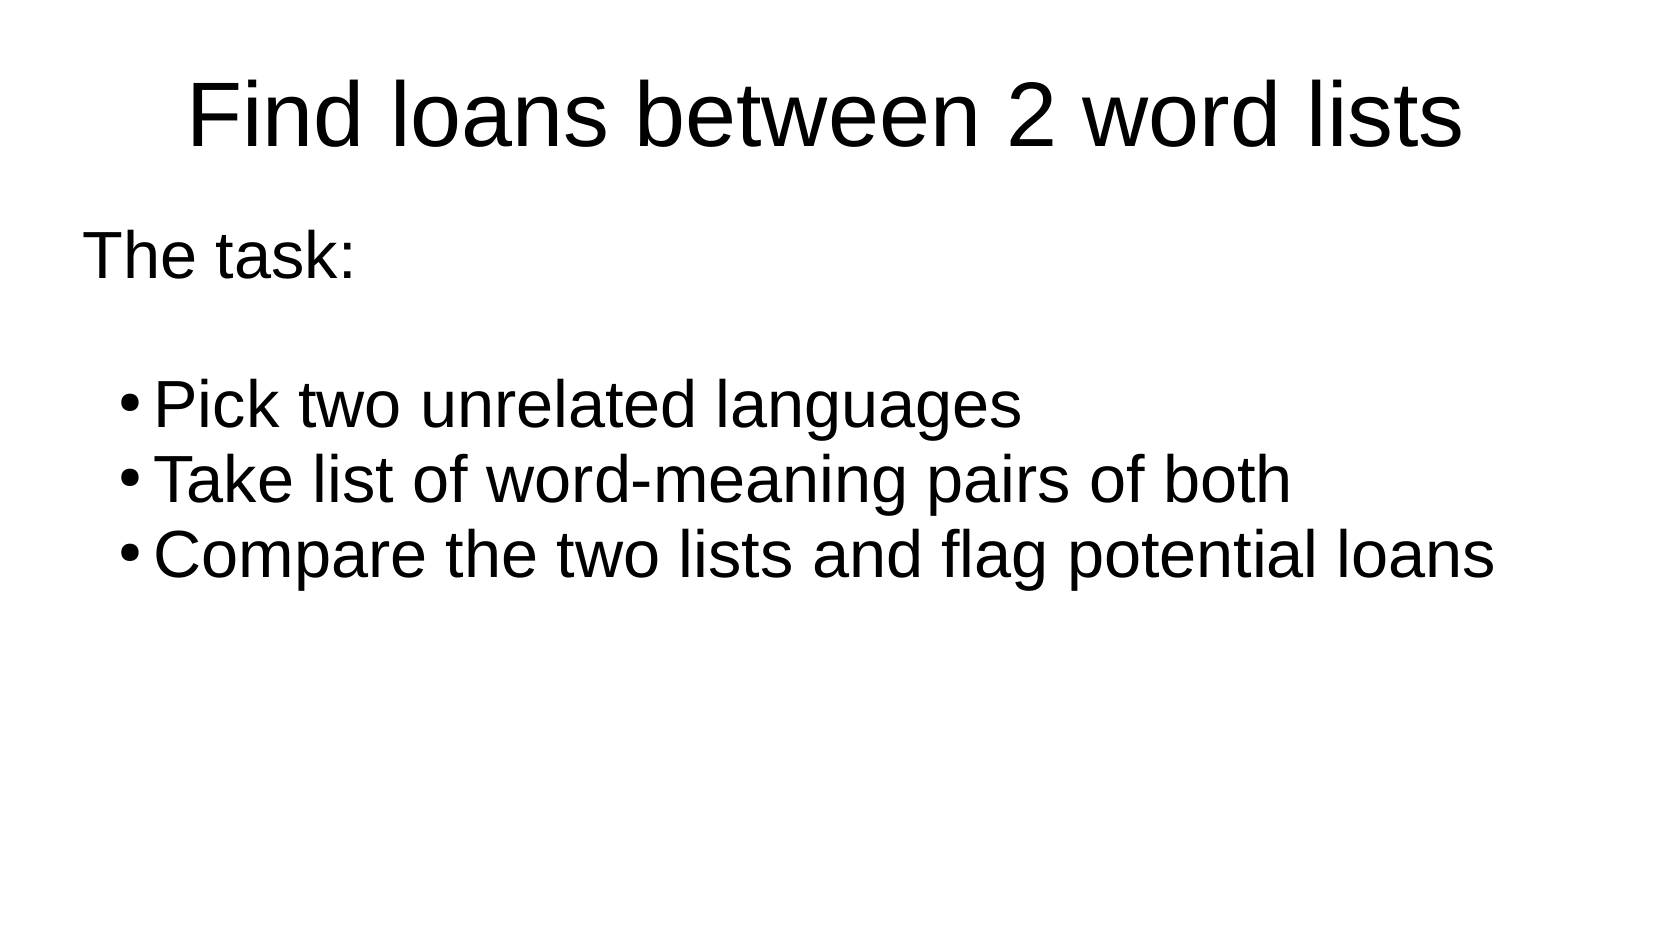

# Find loans between 2 word lists
The task:
Pick two unrelated languages
Take list of word-meaning pairs of both
Compare the two lists and flag potential loans